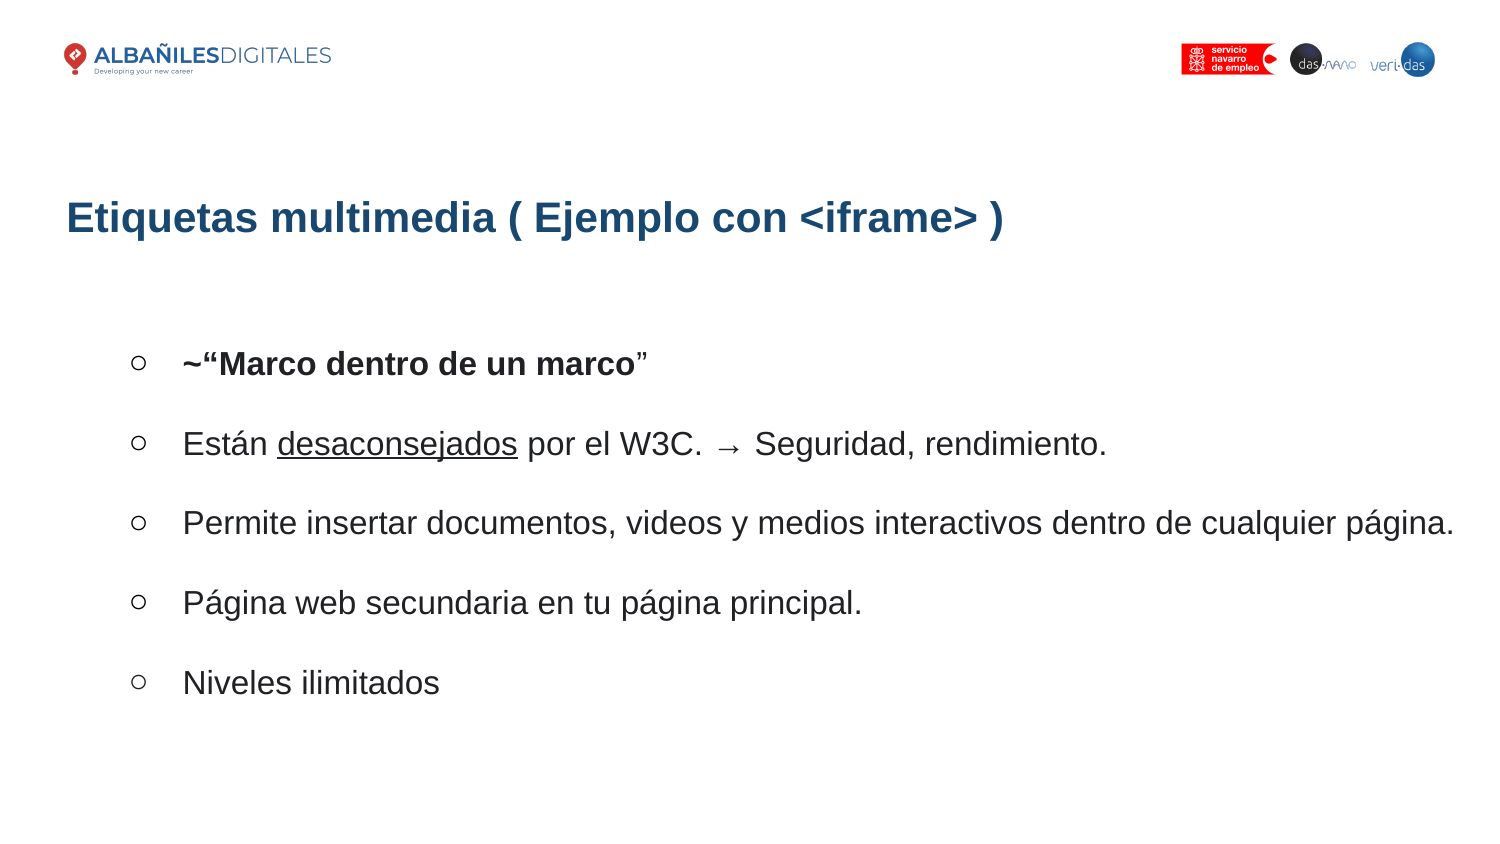

Etiquetas multimedia ( Ejemplo con <iframe> )
~“Marco dentro de un marco”
Están desaconsejados por el W3C. → Seguridad, rendimiento.
Permite insertar documentos, videos y medios interactivos dentro de cualquier página.
Página web secundaria en tu página principal.
Niveles ilimitados